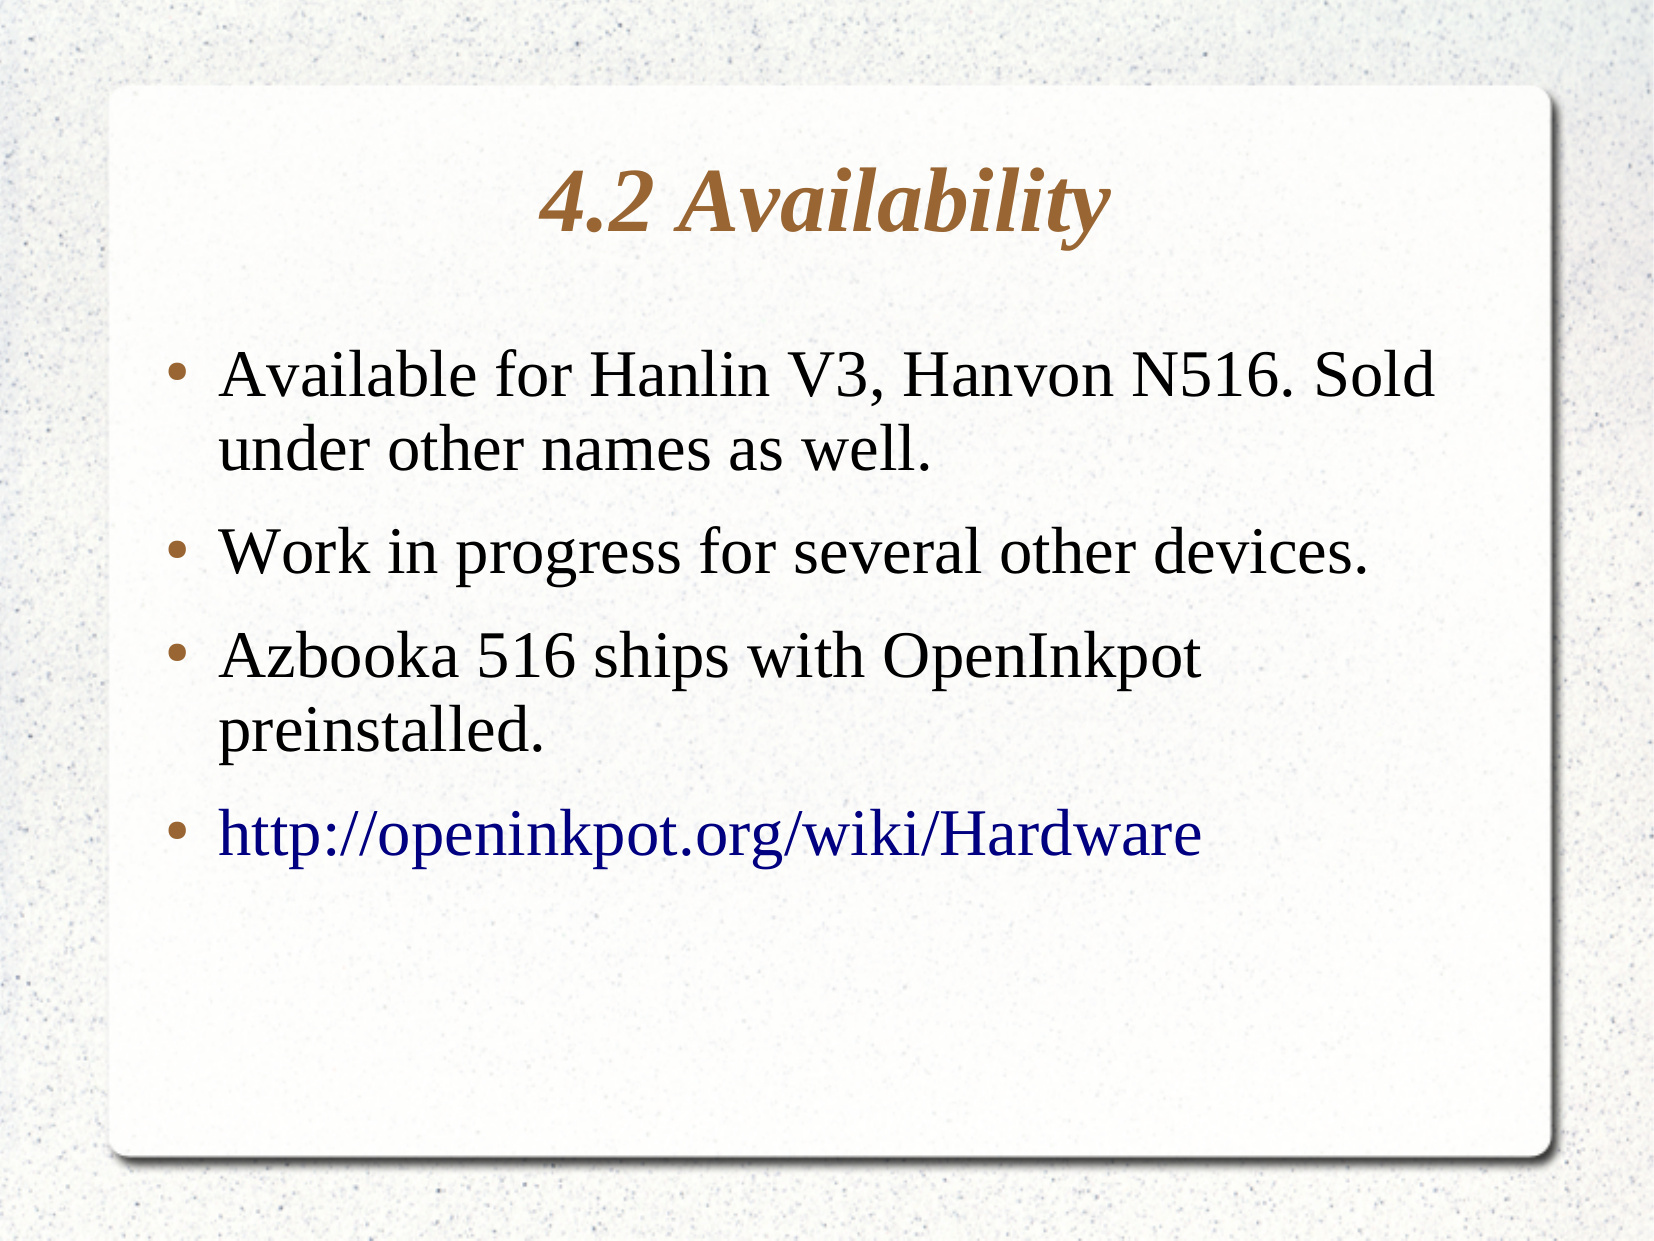

# 4.2 Availability
Available for Hanlin V3, Hanvon N516. Sold under other names as well.
Work in progress for several other devices.
Azbooka 516 ships with OpenInkpot preinstalled.
http://openinkpot.org/wiki/Hardware